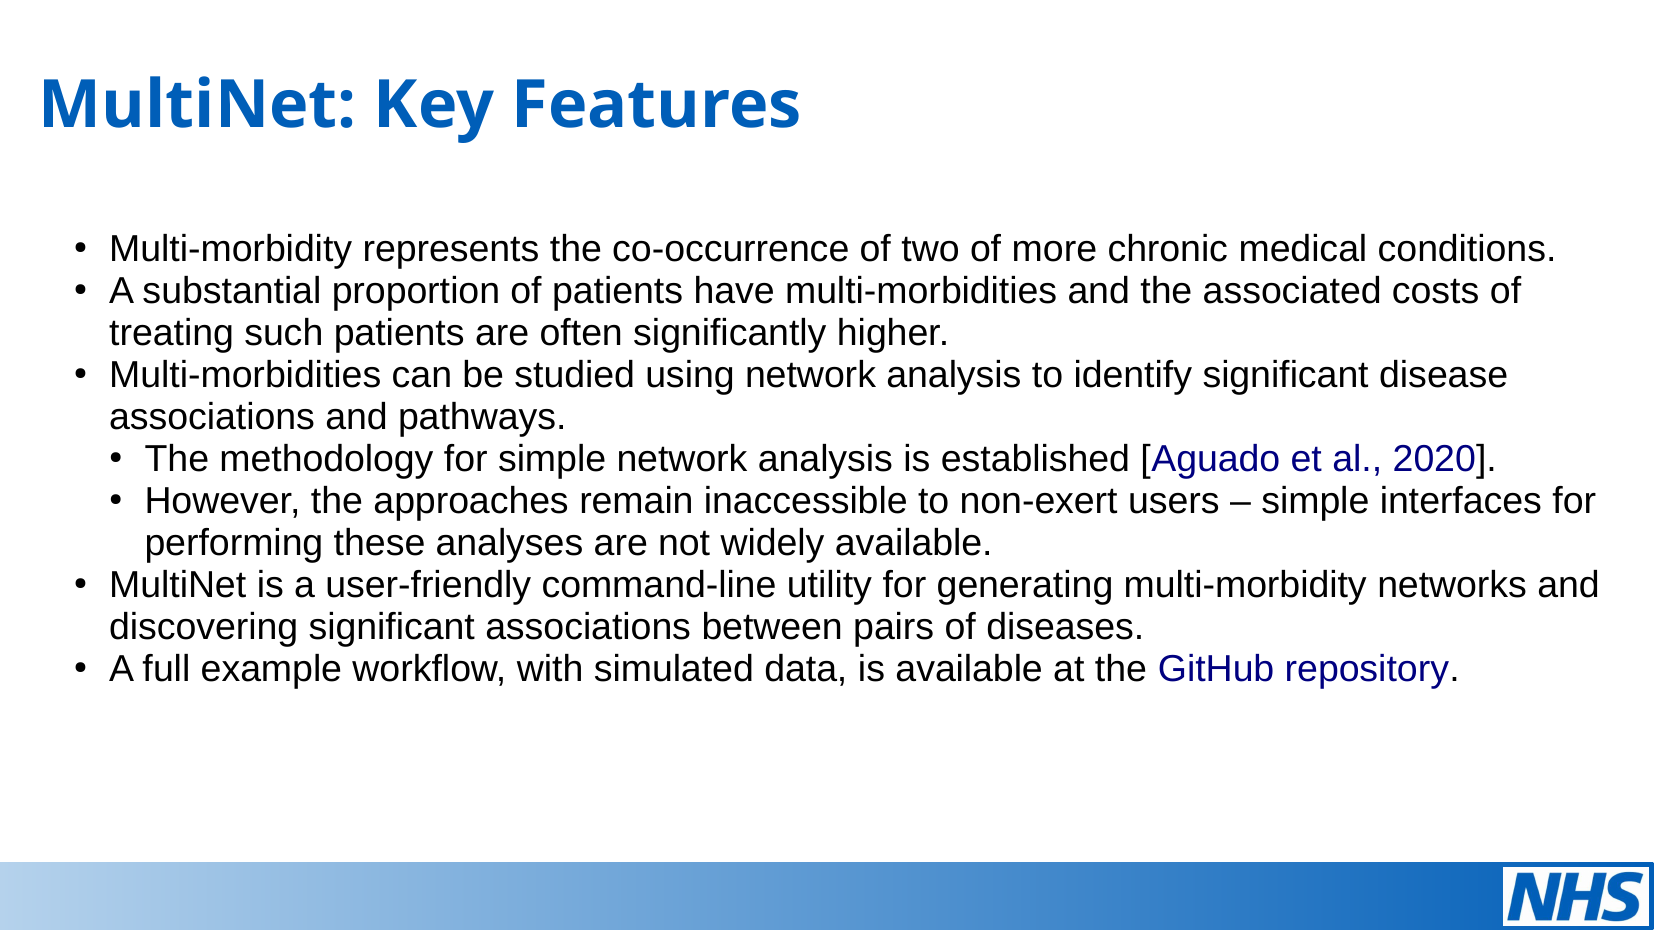

MultiNet: Key Features
Multi-morbidity represents the co-occurrence of two of more chronic medical conditions.
A substantial proportion of patients have multi-morbidities and the associated costs of treating such patients are often significantly higher.
Multi-morbidities can be studied using network analysis to identify significant disease associations and pathways.
The methodology for simple network analysis is established [Aguado et al., 2020].
However, the approaches remain inaccessible to non-exert users – simple interfaces for performing these analyses are not widely available.
MultiNet is a user-friendly command-line utility for generating multi-morbidity networks and discovering significant associations between pairs of diseases.
A full example workflow, with simulated data, is available at the GitHub repository.